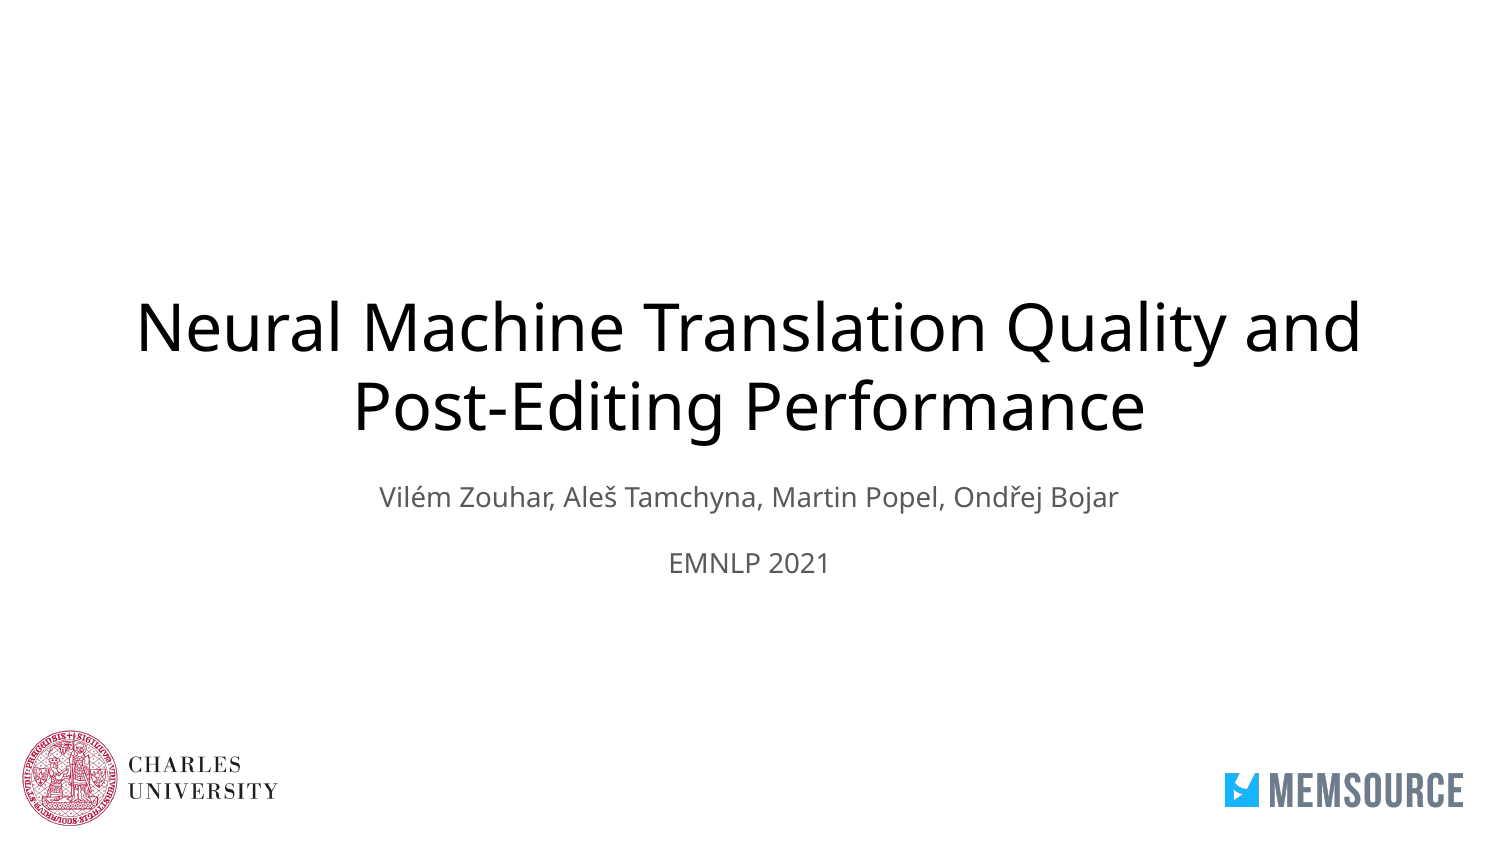

# Neural Machine Translation Quality and Post-Editing Performance
Vilém Zouhar, Aleš Tamchyna, Martin Popel, Ondřej Bojar
EMNLP 2021